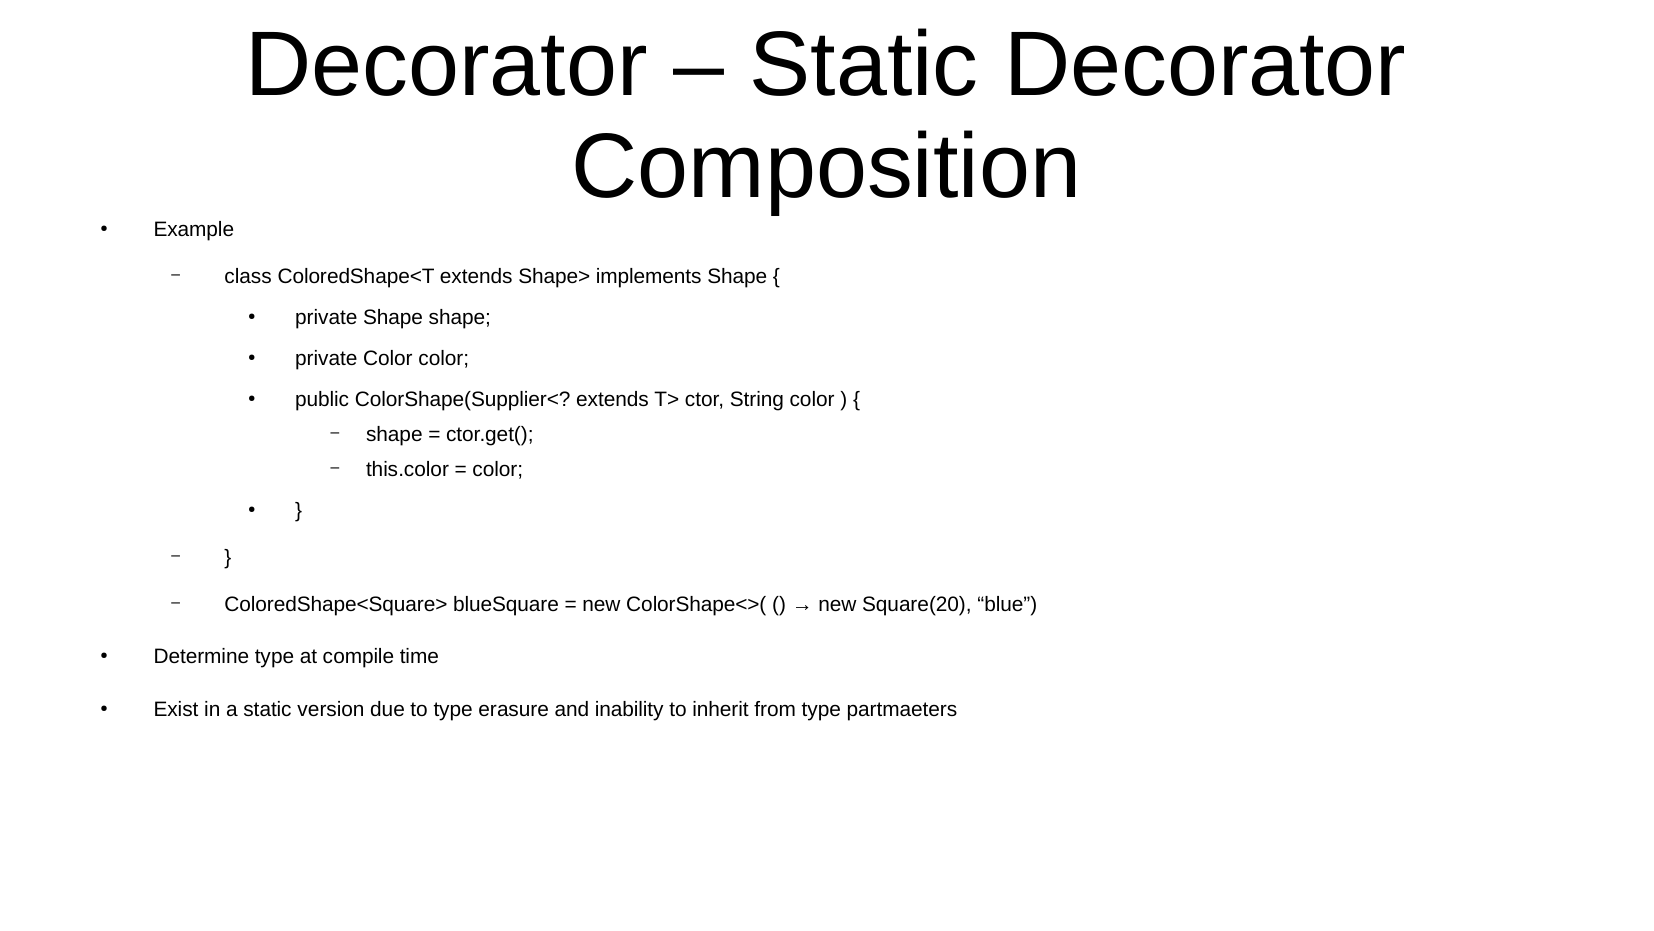

# Decorator – Static Decorator Composition
Example
class ColoredShape<T extends Shape> implements Shape {
private Shape shape;
private Color color;
public ColorShape(Supplier<? extends T> ctor, String color ) {
shape = ctor.get();
this.color = color;
}
}
ColoredShape<Square> blueSquare = new ColorShape<>( () → new Square(20), “blue”)
Determine type at compile time
Exist in a static version due to type erasure and inability to inherit from type partmaeters